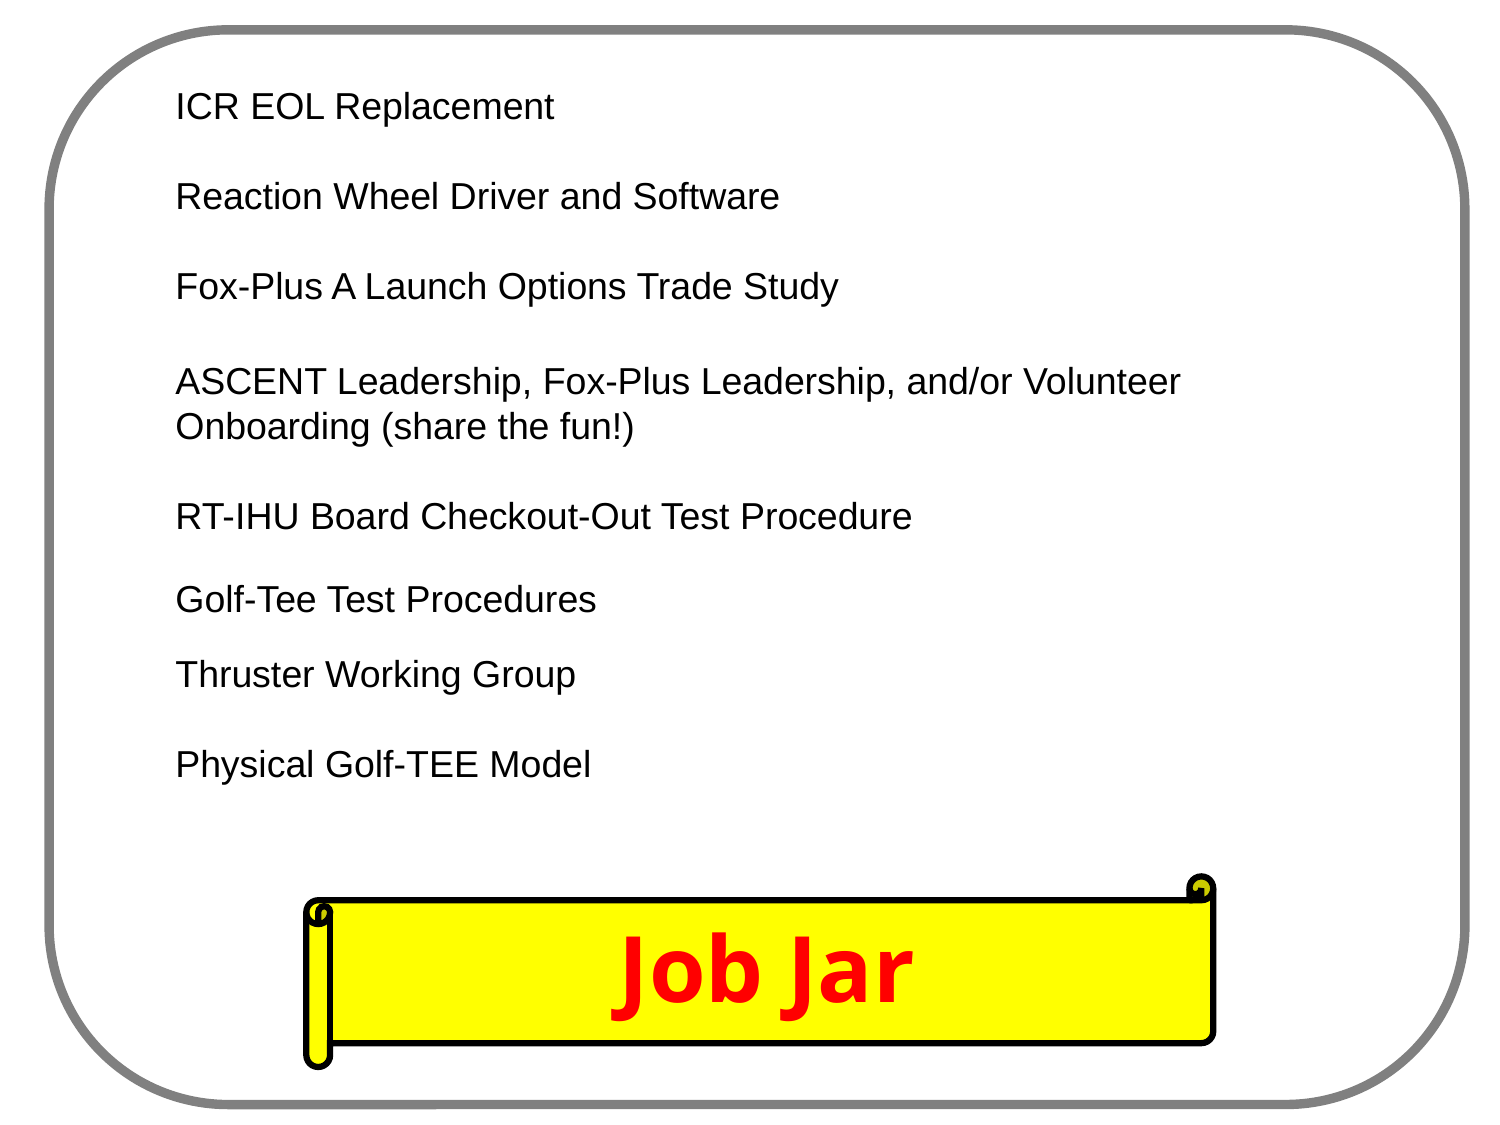

ICR EOL Replacement
Reaction Wheel Driver and Software
Fox-Plus A Launch Options Trade Study
ASCENT Leadership, Fox-Plus Leadership, and/or Volunteer Onboarding (share the fun!)
RT-IHU Board Checkout-Out Test Procedure
Golf-Tee Test Procedures
Thruster Working Group
Physical Golf-TEE Model
Job Jar